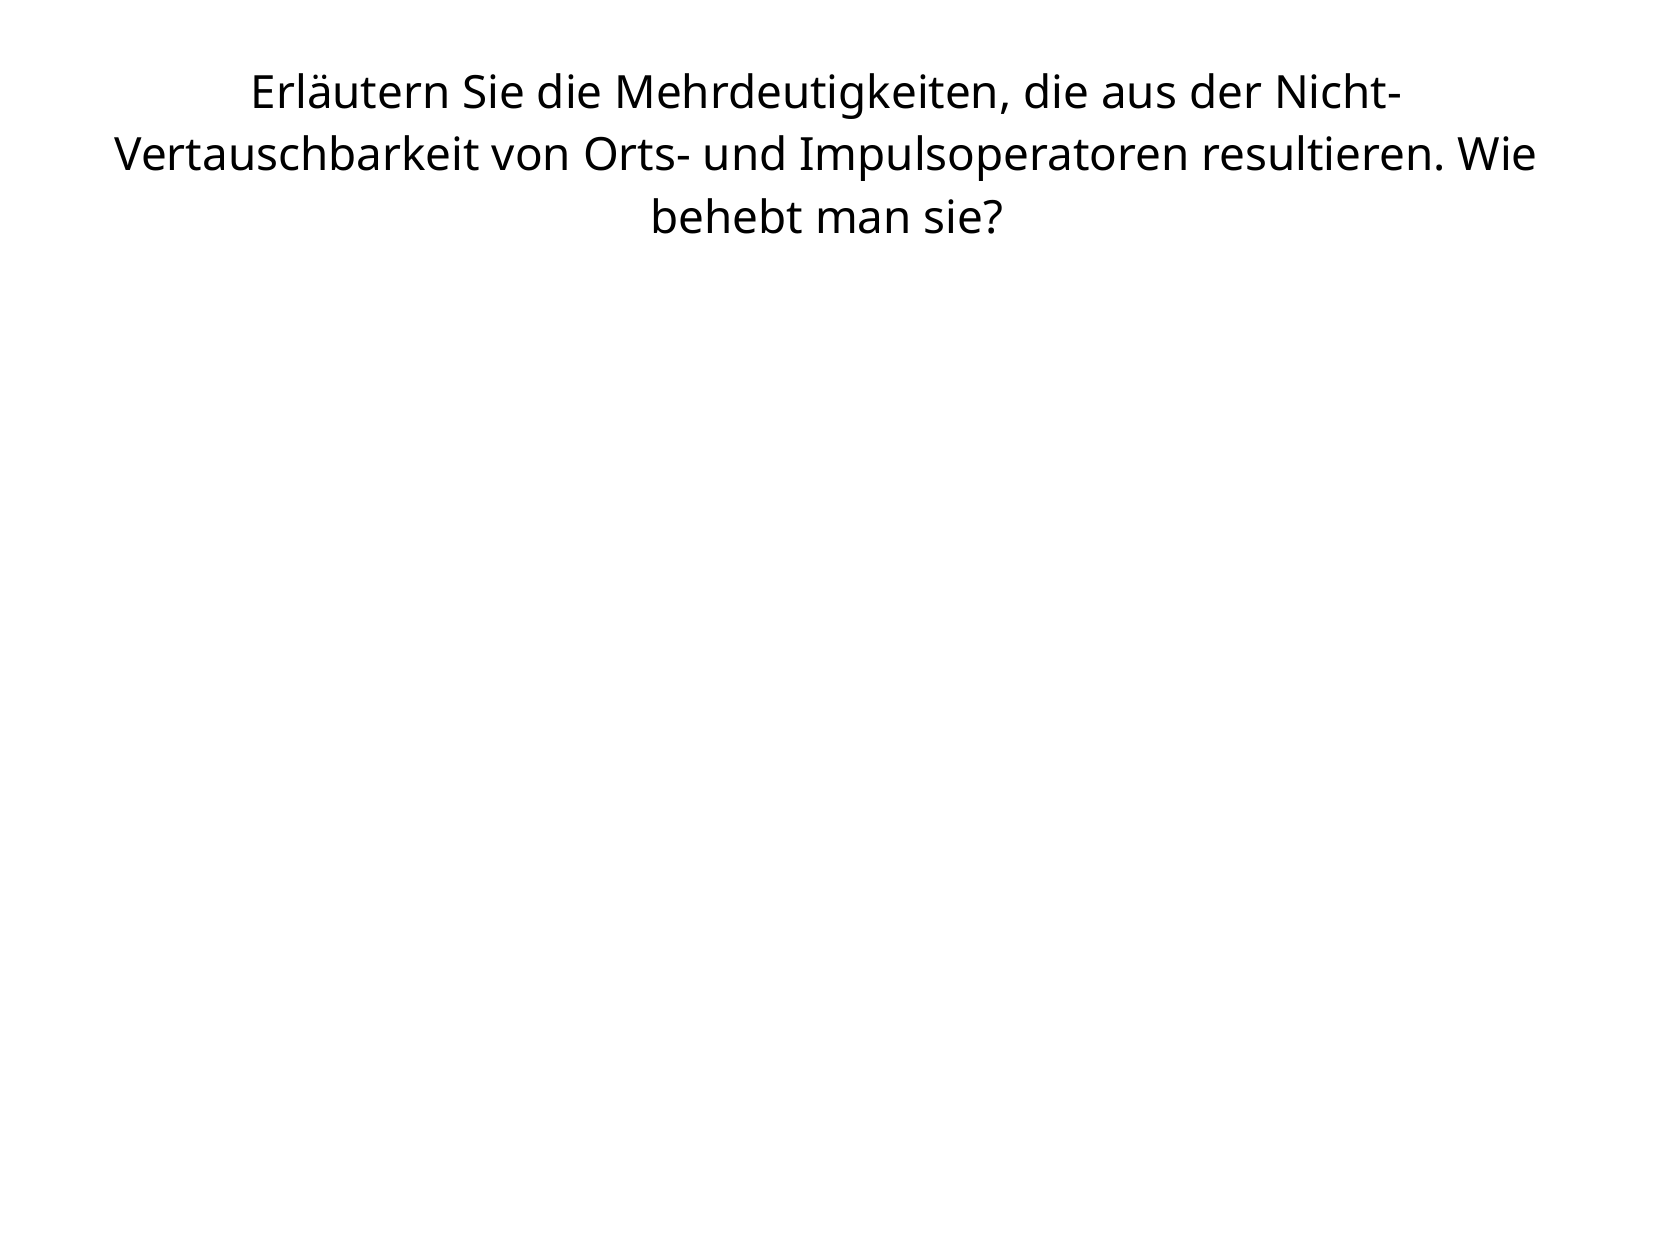

# Erläutern Sie die Mehrdeutigkeiten, die aus der Nicht-Vertauschbarkeit von Orts- und Impulsoperatoren resultieren. Wie behebt man sie?